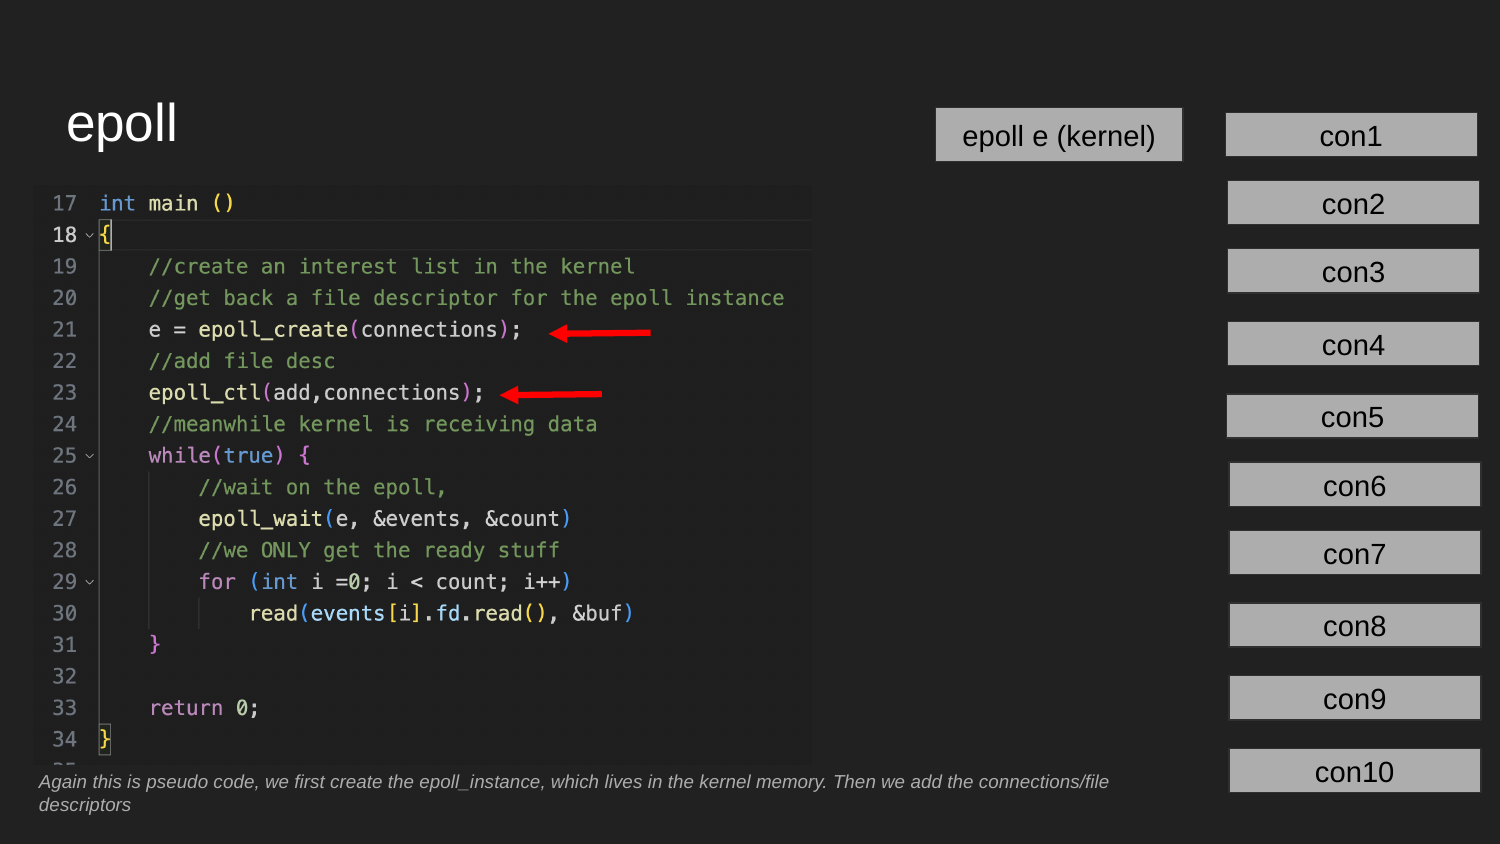

# epoll
epoll e (kernel)
con1
con2
con3
con4
con5
con6
con7
con8
con9
con10
Again this is pseudo code, we first create the epoll_instance, which lives in the kernel memory. Then we add the connections/file descriptors